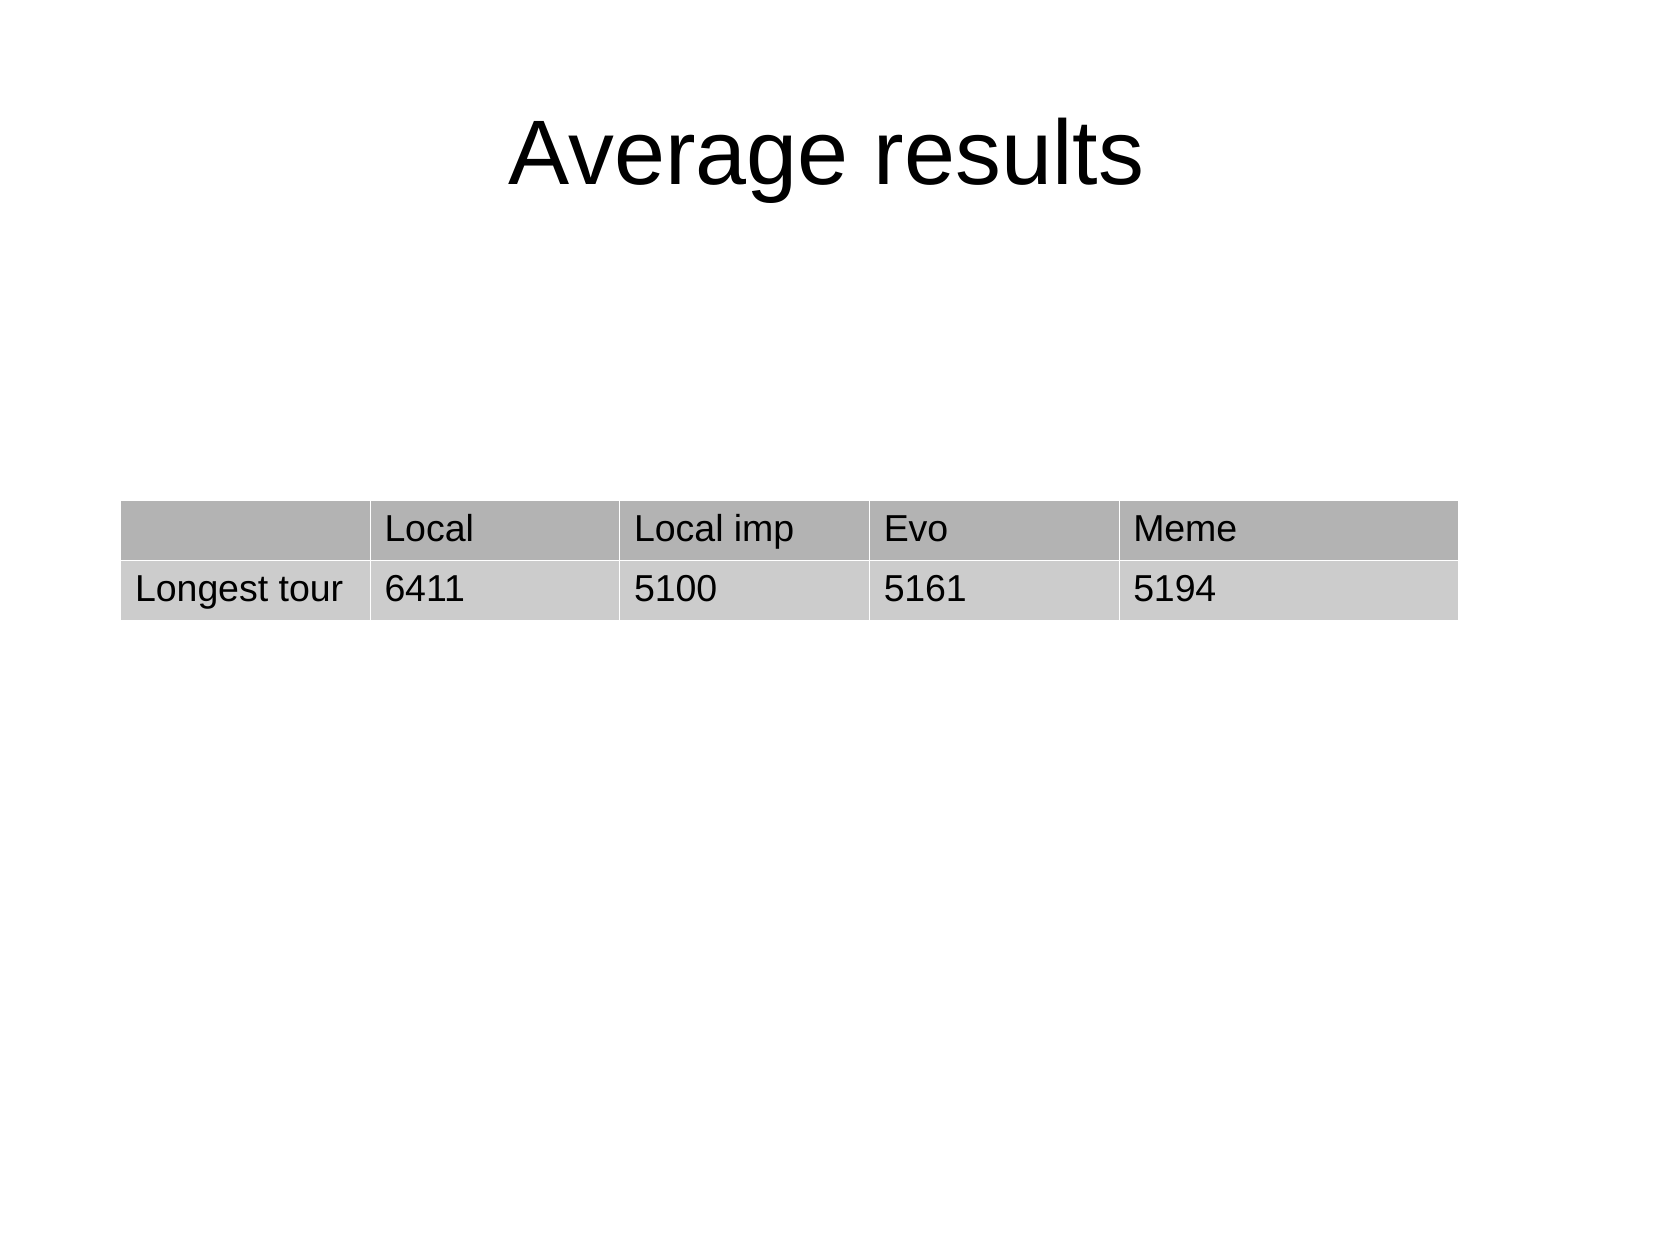

# Average results
| | Local | Local imp | Evo | Meme |
| --- | --- | --- | --- | --- |
| Longest tour | 6411 | 5100 | 5161 | 5194 |